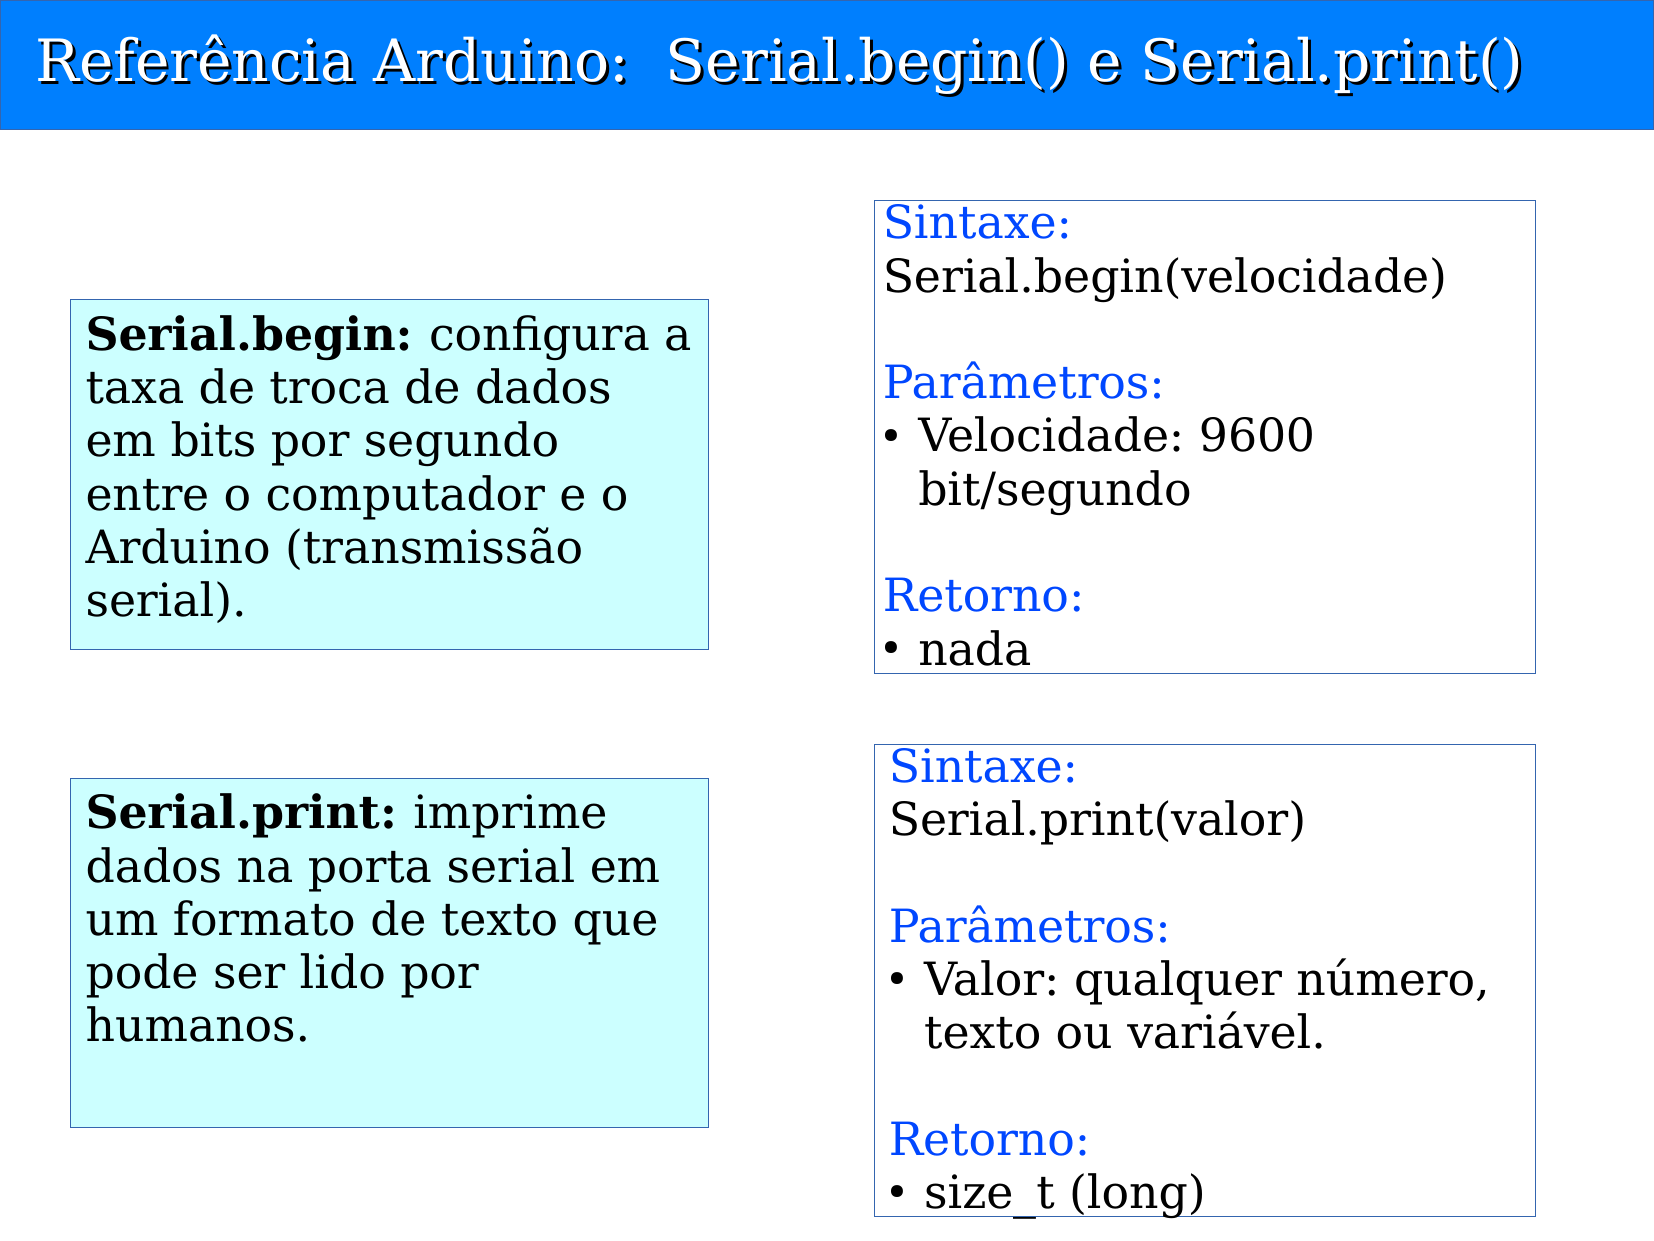

# Referência Arduino: Serial.begin() e Serial.print()
Sintaxe:
Serial.begin(velocidade)
Parâmetros:
Velocidade: 9600 bit/segundo
Retorno:
nada
Serial.begin: configura a taxa de troca de dados em bits por segundo entre o computador e o Arduino (transmissão serial).
Sintaxe:
Serial.print(valor)
Parâmetros:
Valor: qualquer número, texto ou variável.
Retorno:
size_t (long)
Serial.print: imprime dados na porta serial em um formato de texto que pode ser lido por humanos.